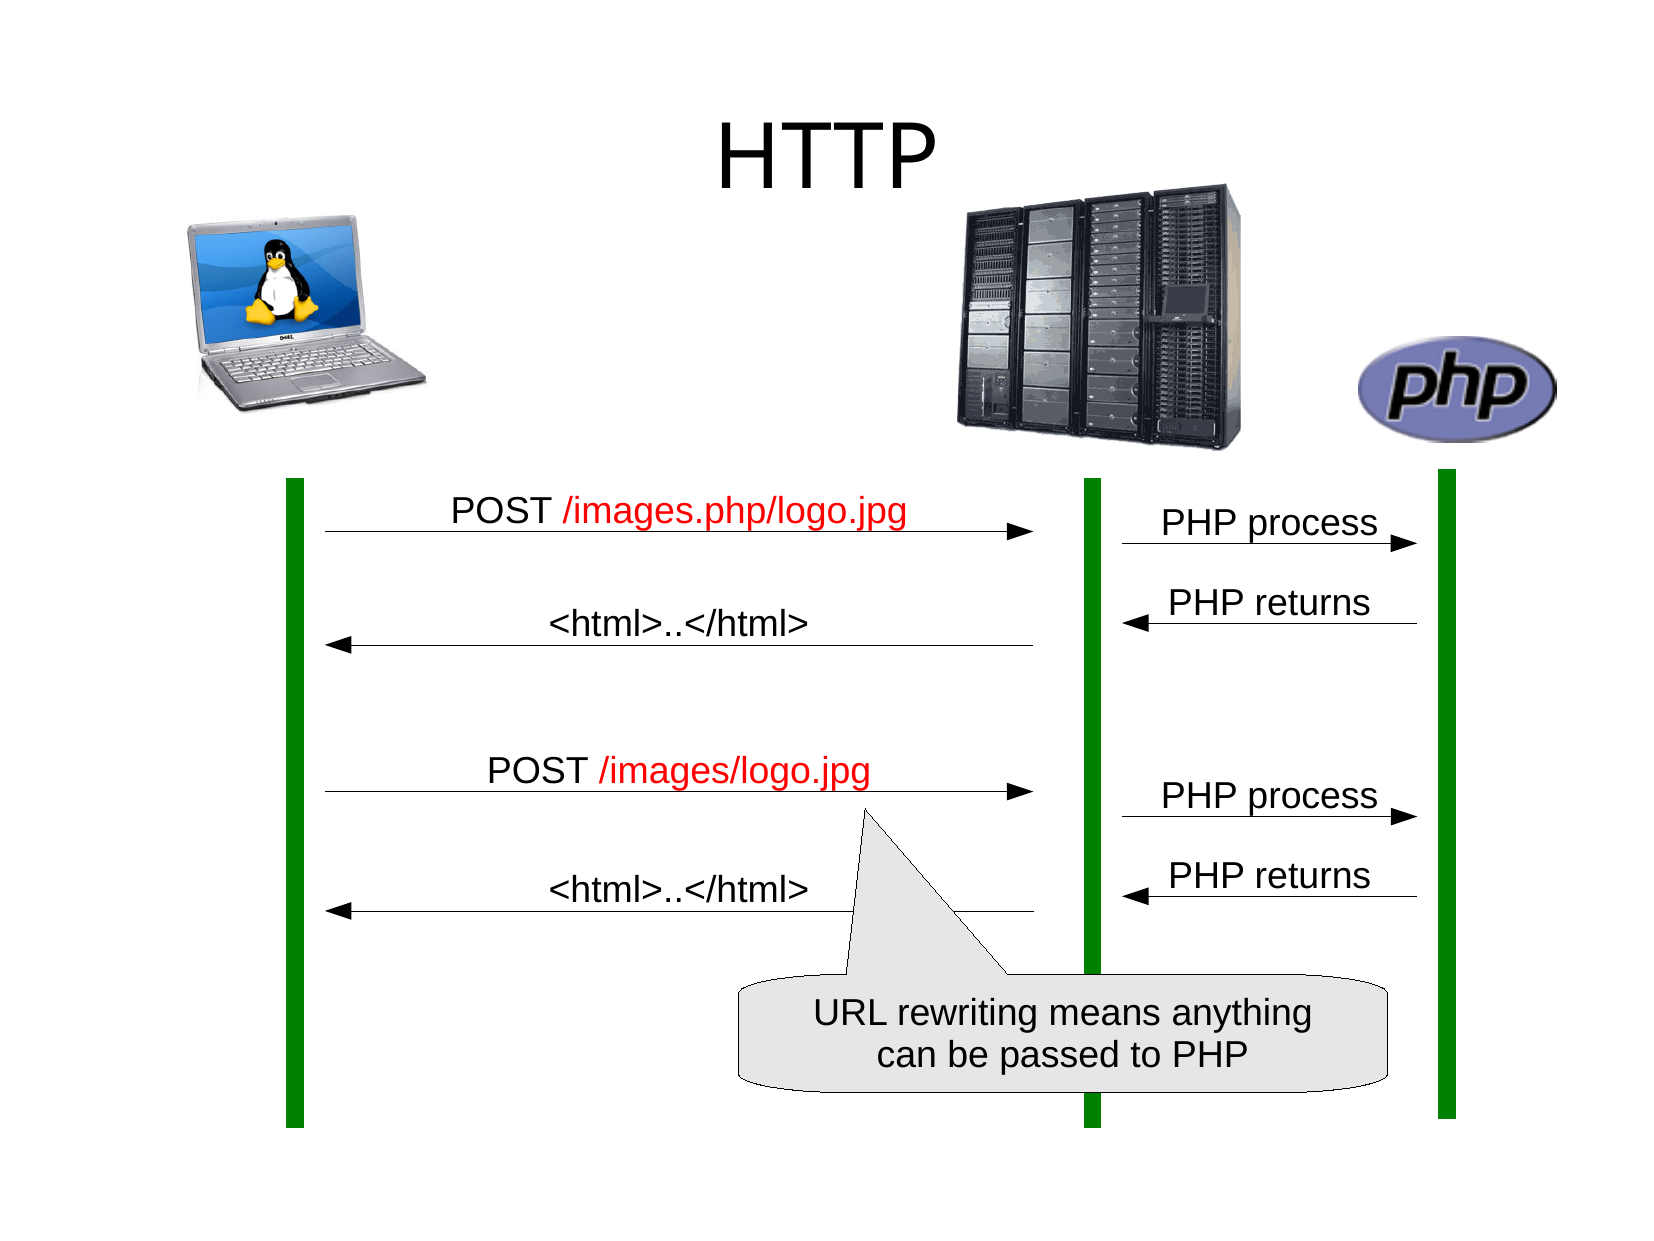

# HTTP
POST /images.php/logo.jpg
PHP process
PHP returns
<html>..</html>
POST /images/logo.jpg
PHP process
PHP returns
<html>..</html>
URL rewriting means anything
can be passed to PHP